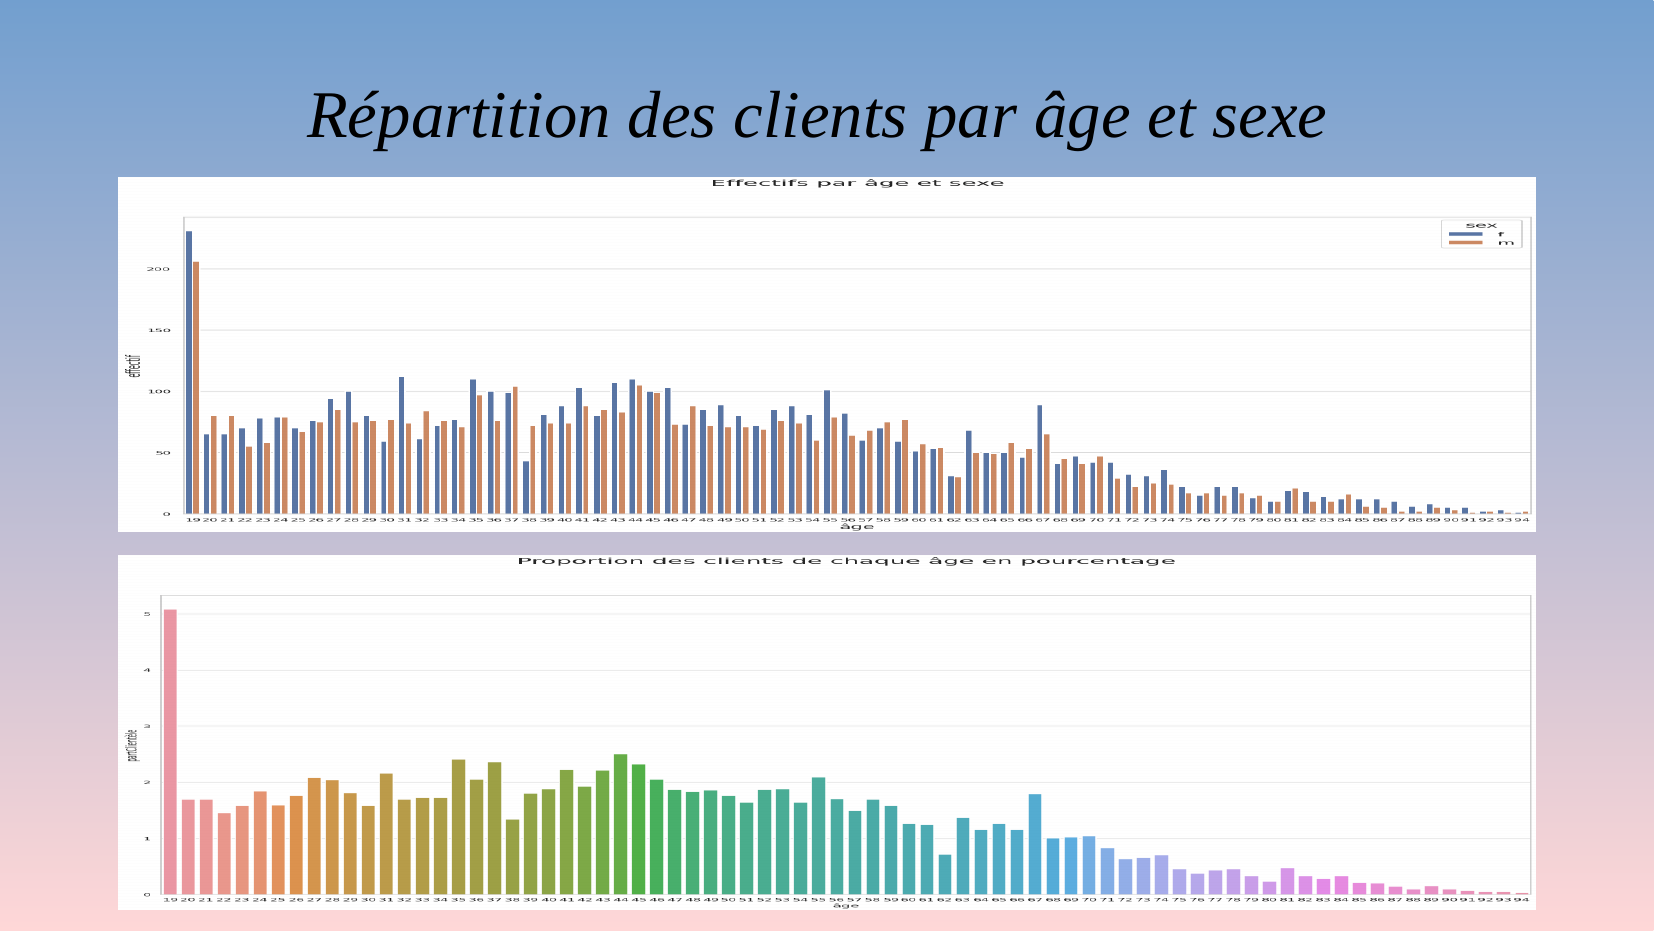

# Répartition des clients par âge et sexe